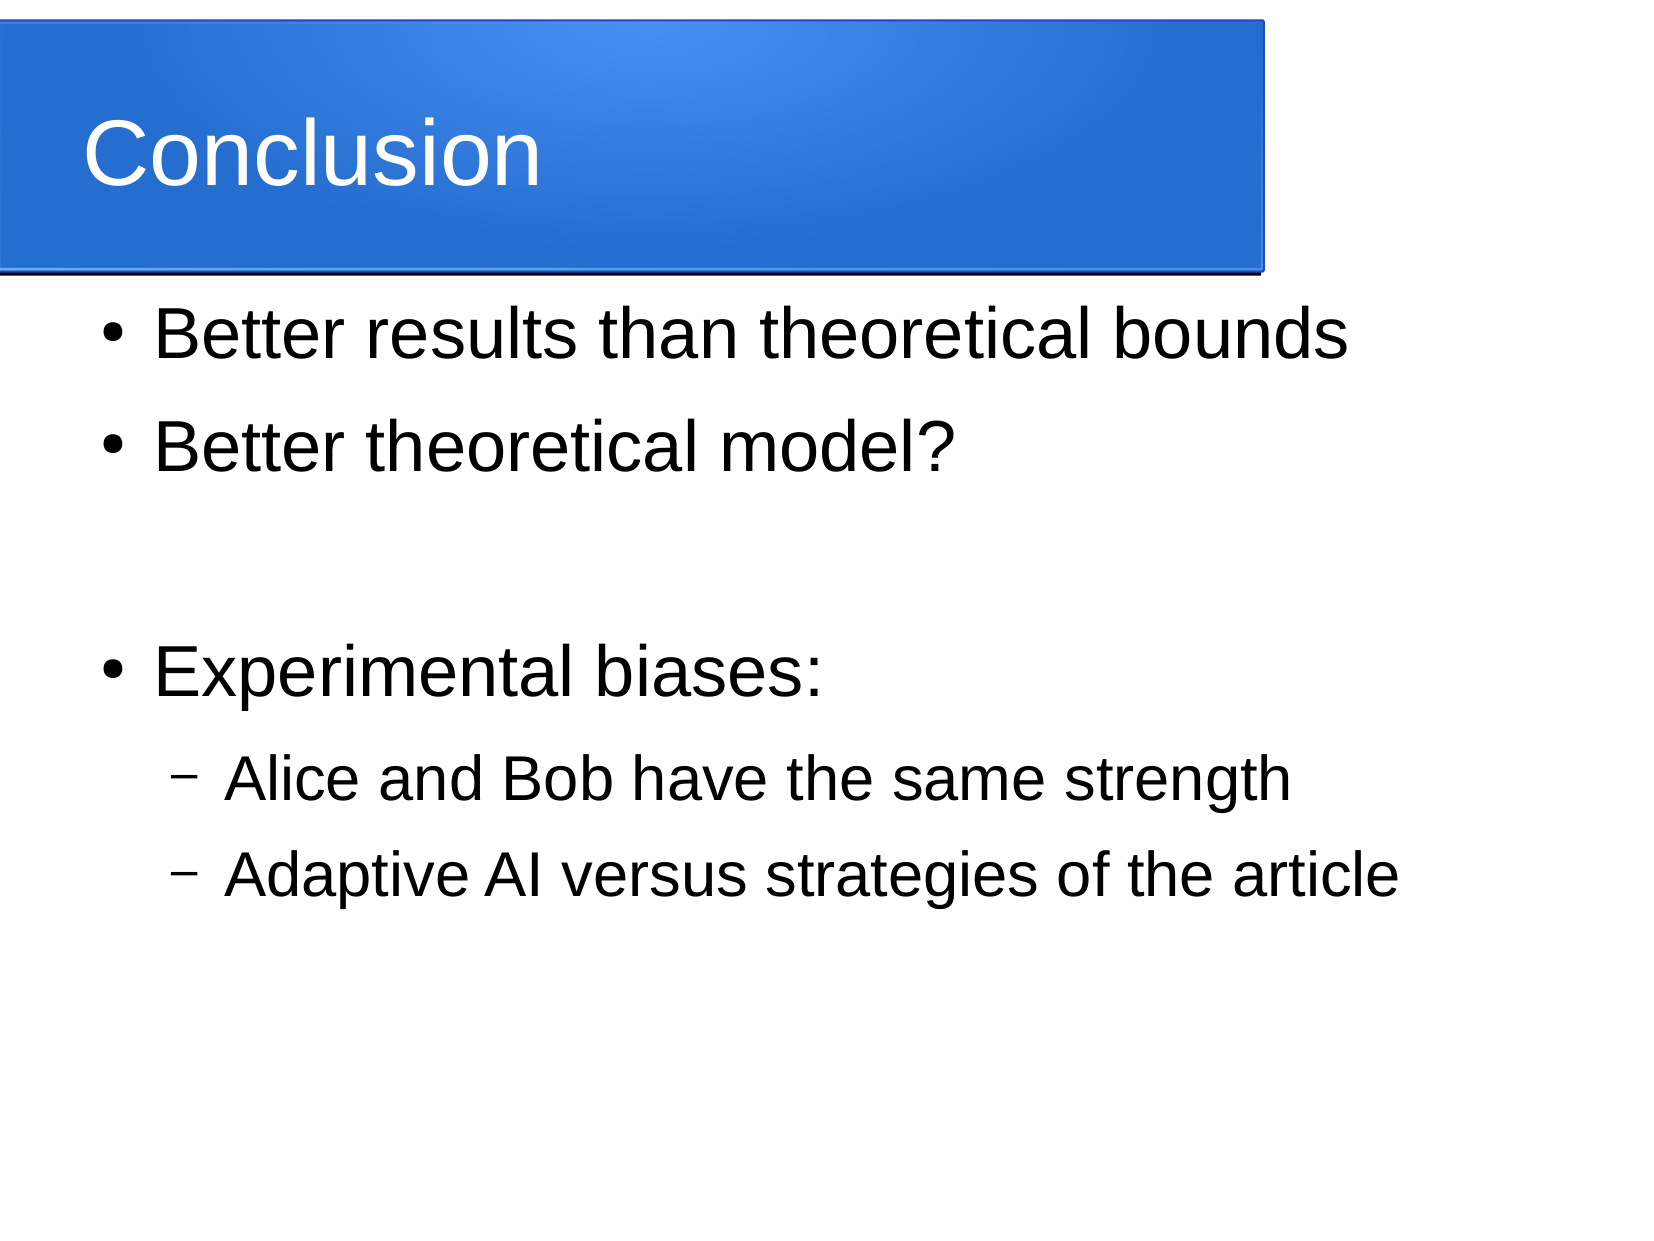

# Conclusion
Better results than theoretical bounds
Better theoretical model?
Experimental biases:
Alice and Bob have the same strength
Adaptive AI versus strategies of the article